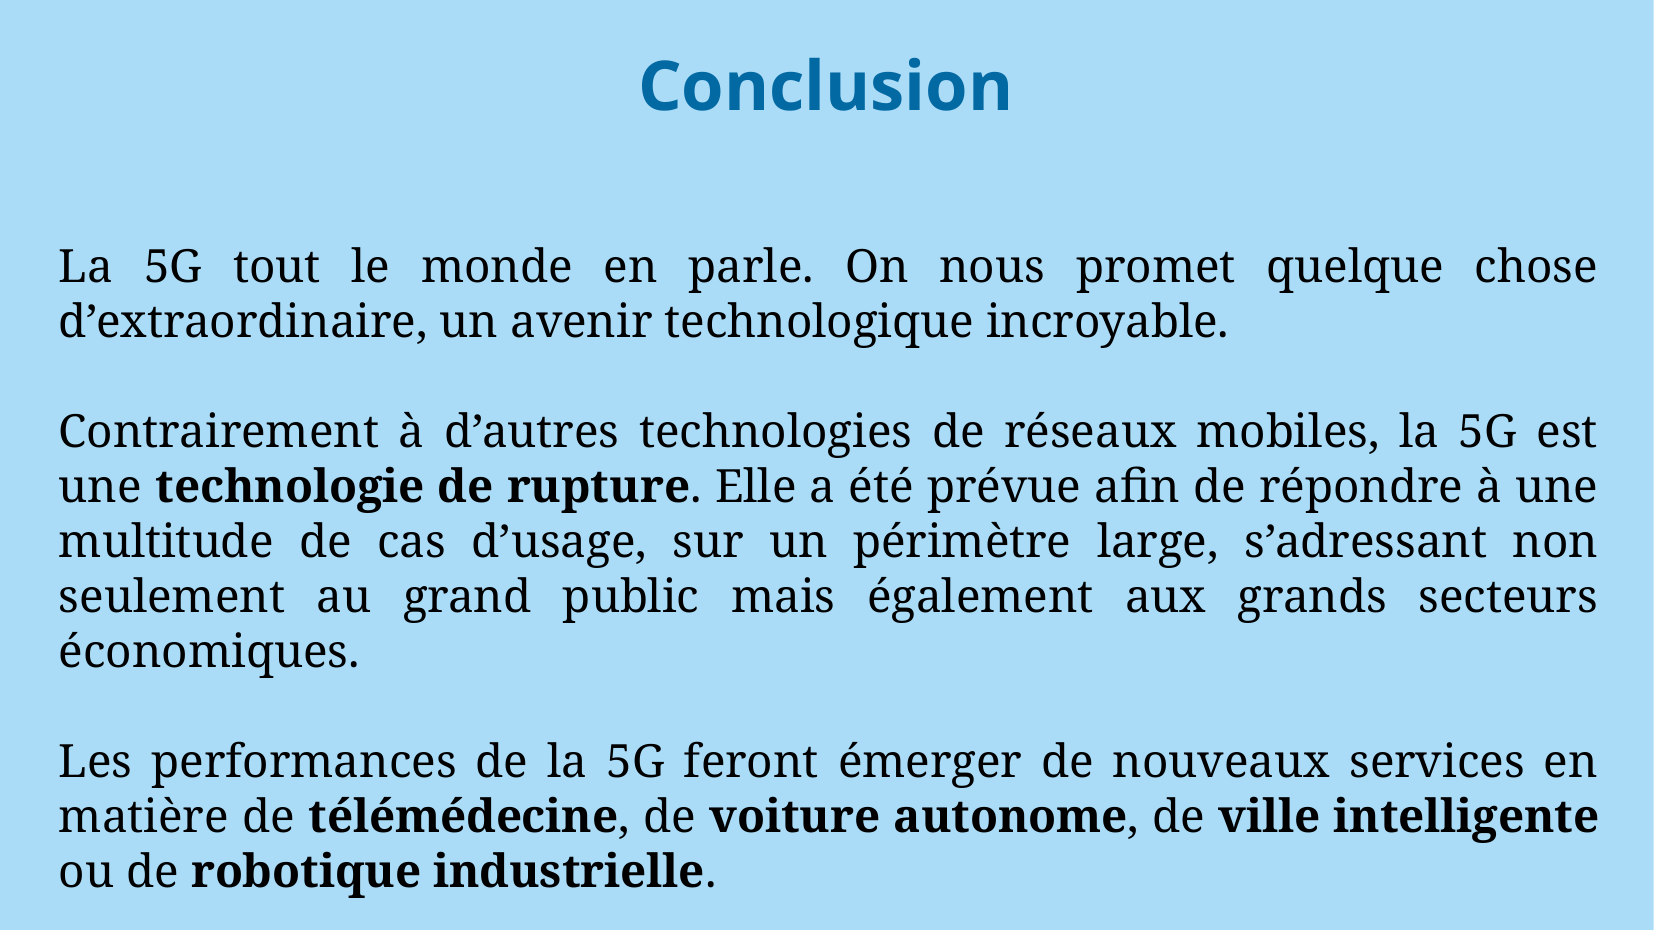

# Conclusion
La 5G tout le monde en parle. On nous promet quelque chose d’extraordinaire, un avenir technologique incroyable.
Contrairement à d’autres technologies de réseaux mobiles, la 5G est une technologie de rupture. Elle a été prévue afin de répondre à une multitude de cas d’usage, sur un périmètre large, s’adressant non seulement au grand public mais également aux grands secteurs économiques.
Les performances de la 5G feront émerger de nouveaux services en matière de télémédecine, de voiture autonome, de ville intelligente ou de robotique industrielle.